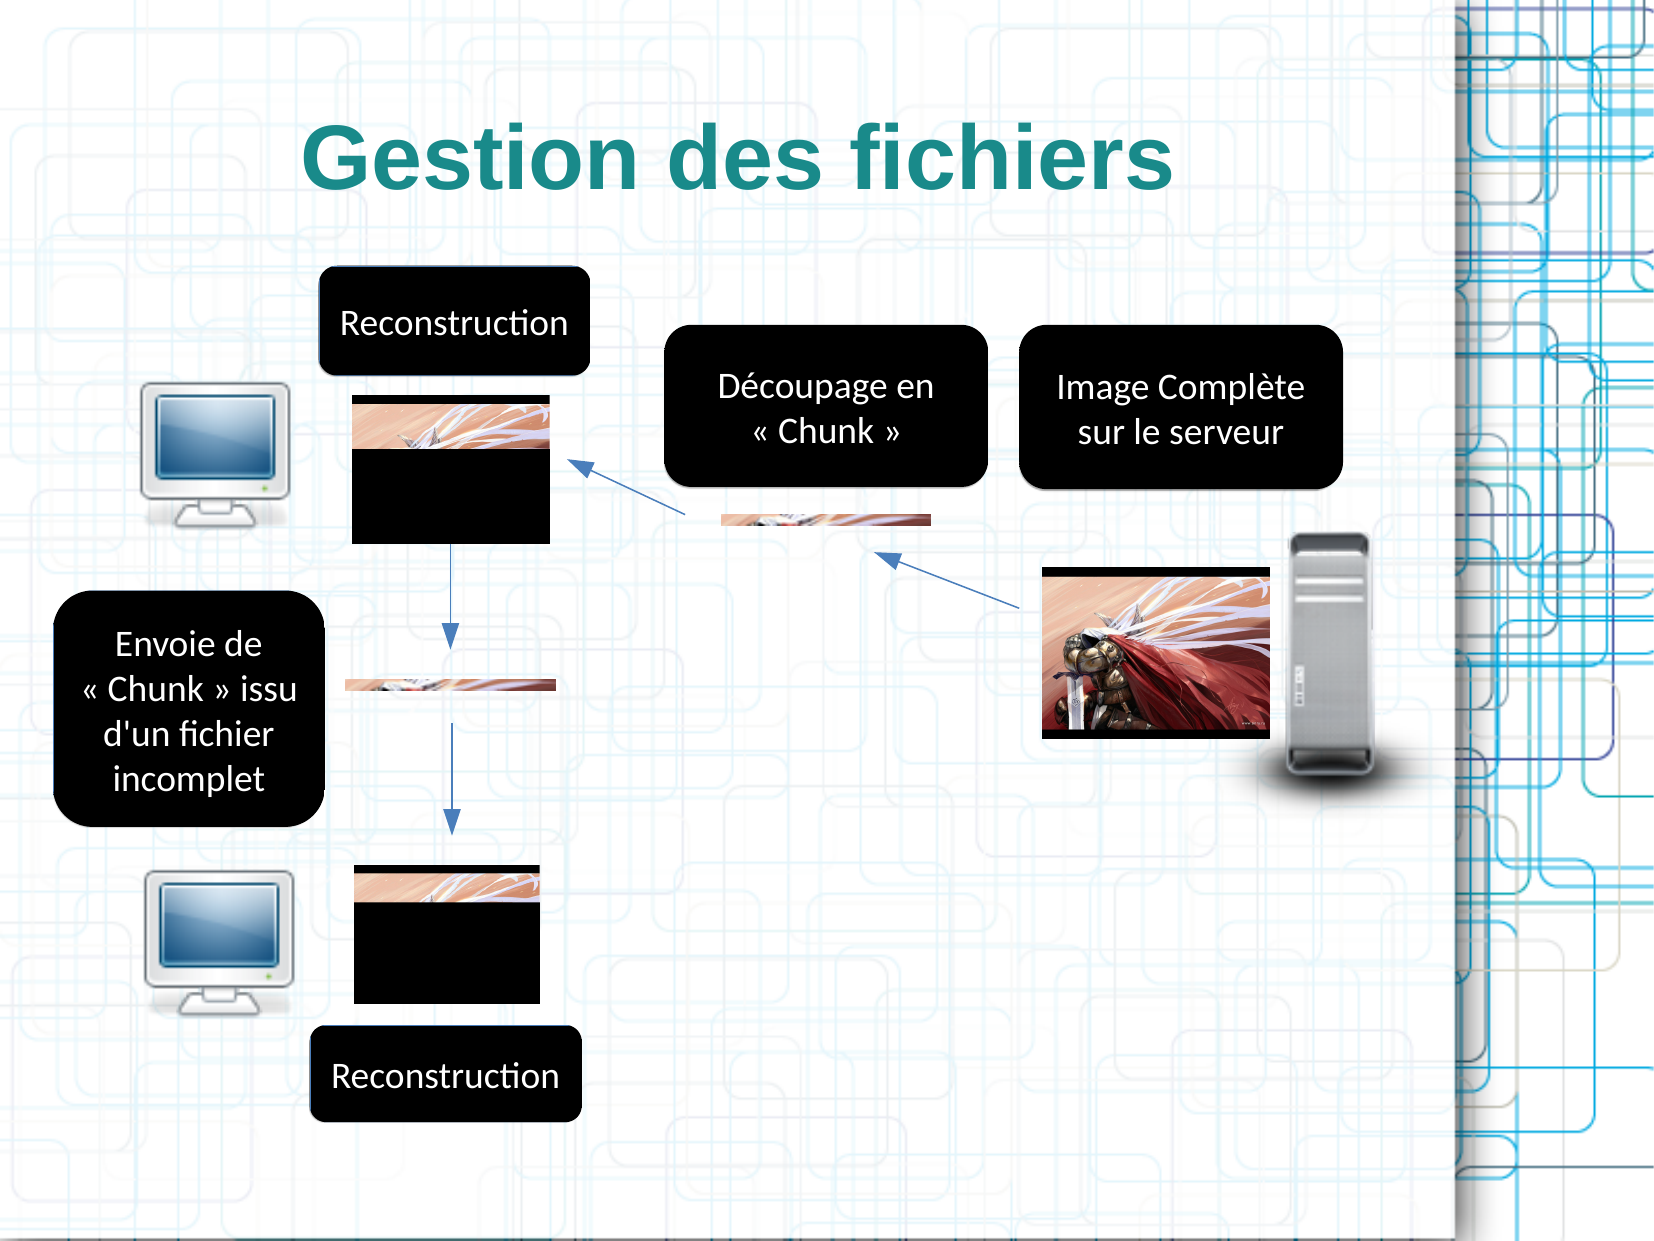

# Gestion des fichiers
Reconstruction
Découpage en « Chunk »
Image Complète sur le serveur
Envoie de « Chunk » issu d'un fichier incomplet
Reconstruction